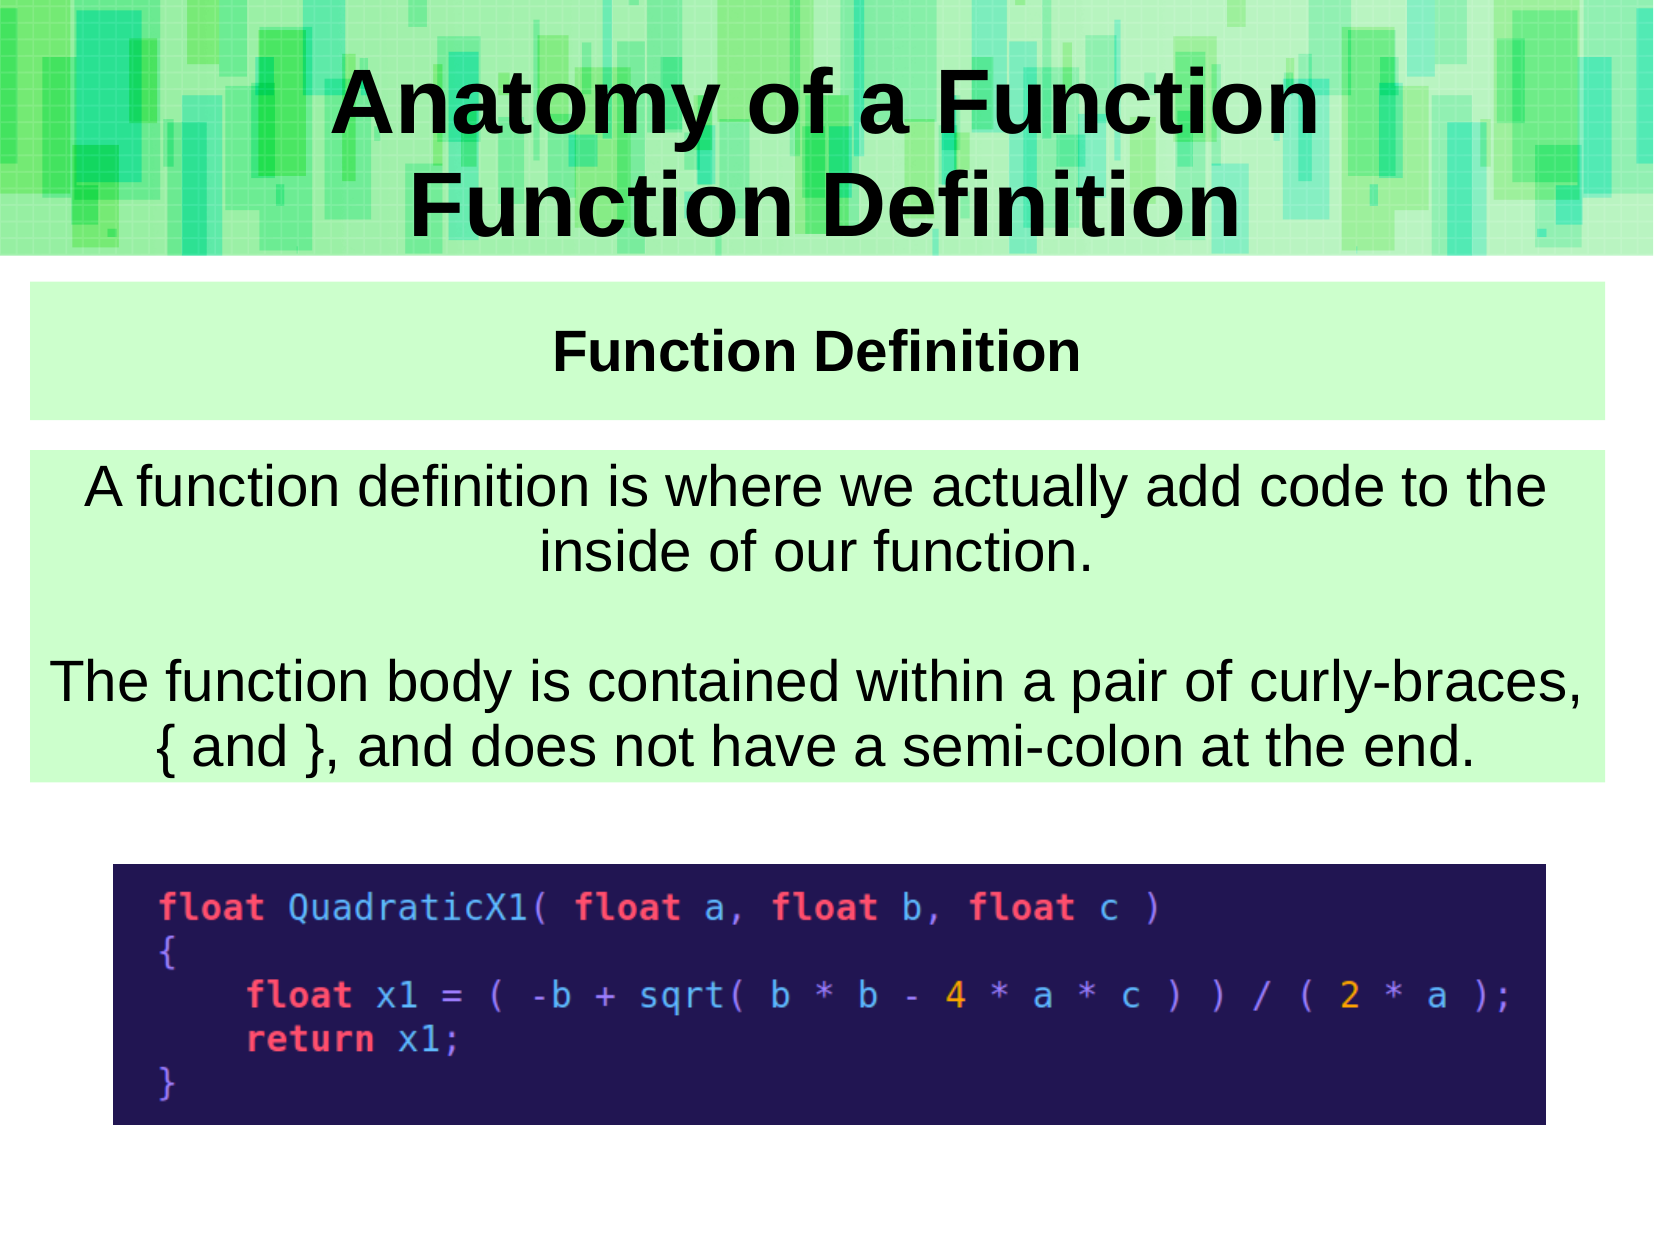

# Anatomy of a Function Function Definition
Function Definition
A function definition is where we actually add code to the inside of our function.
The function body is contained within a pair of curly-braces, { and }, and does not have a semi-colon at the end.